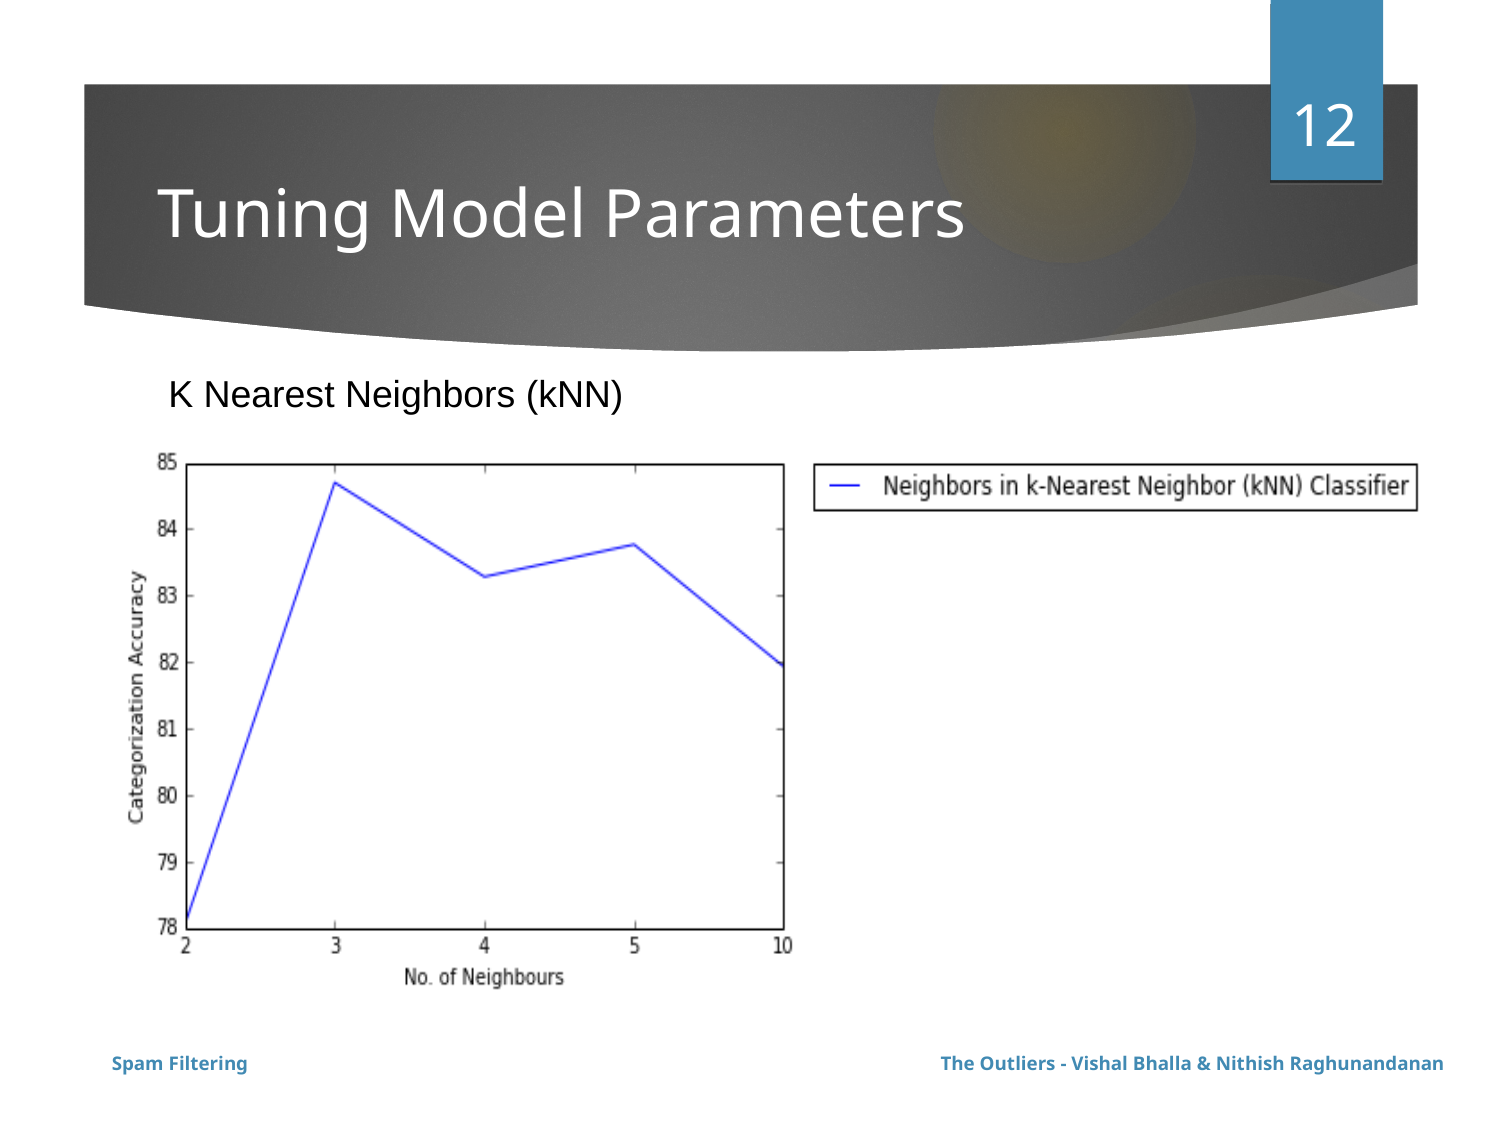

# Tuning Model Parameters
K Nearest Neighbors (kNN)
The Outliers - Vishal Bhalla & Nithish Raghunandanan
Spam Filtering